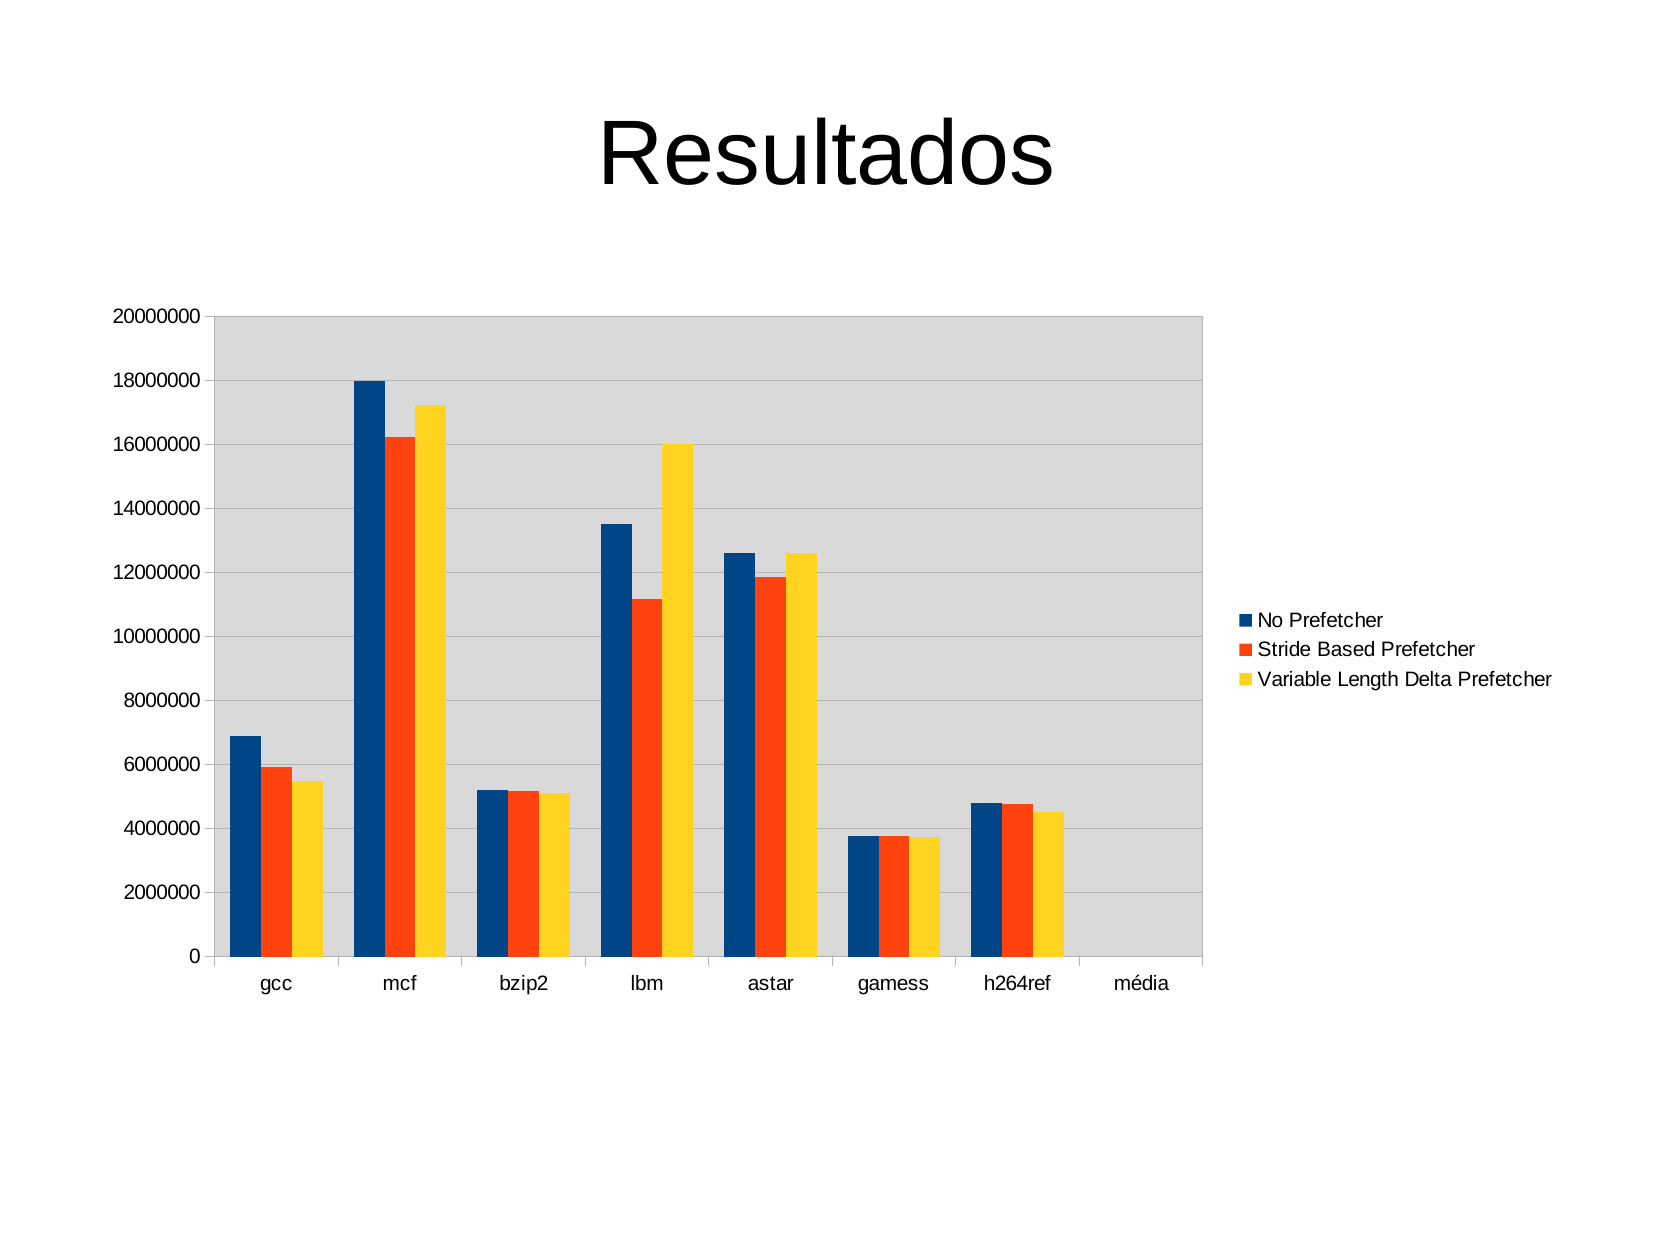

# Resultados
### Chart
| Category | No Prefetcher | Stride Based Prefetcher | Variable Length Delta Prefetcher |
|---|---|---|---|
| gcc | 6903710.0 | 5928832.0 | 5499076.0 |
| mcf | 17961406.0 | 16221566.0 | 17225618.0 |
| bzip2 | 5199176.0 | 5185332.0 | 5100190.0 |
| lbm | 13520592.0 | 11164746.0 | 16022084.0 |
| astar | 12595650.0 | 11861510.0 | 12622128.0 |
| gamess | 3767338.0 | 3768108.0 | 3739932.0 |
| h264ref | 4801656.0 | 4778188.0 | 4515948.0 |
| média | None | None | None |